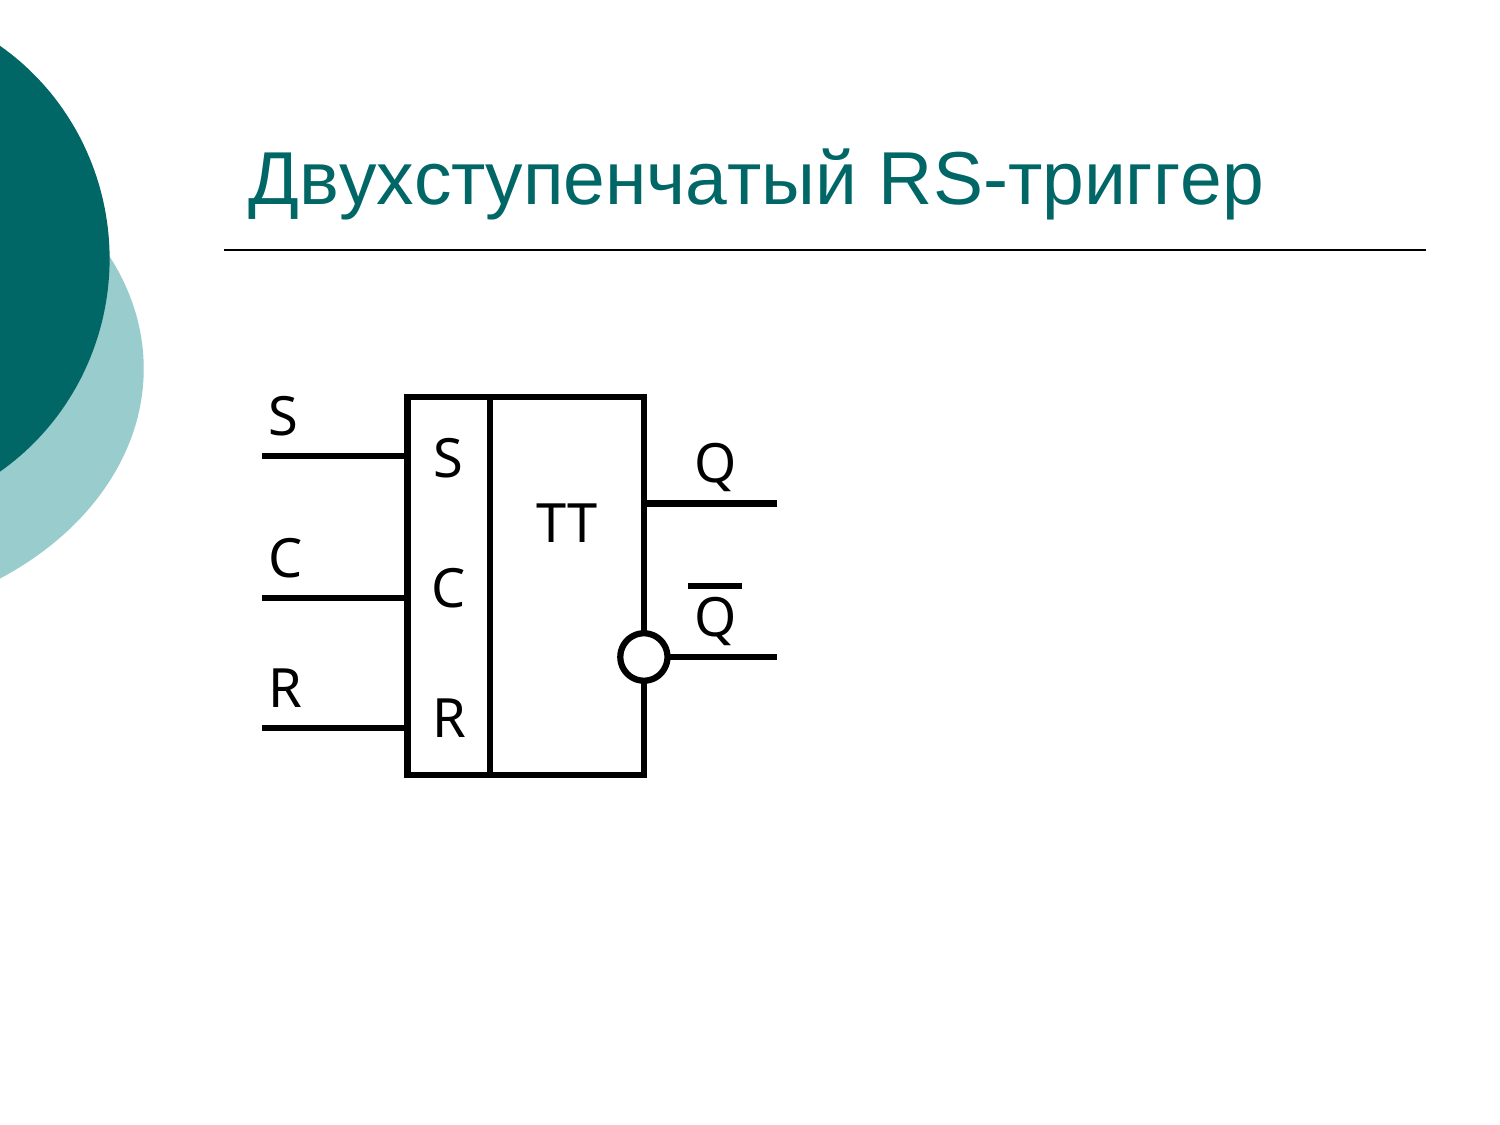

# Двухступенчатый RS-триггер
S
S
C
R
TT
Q
С
Q
R